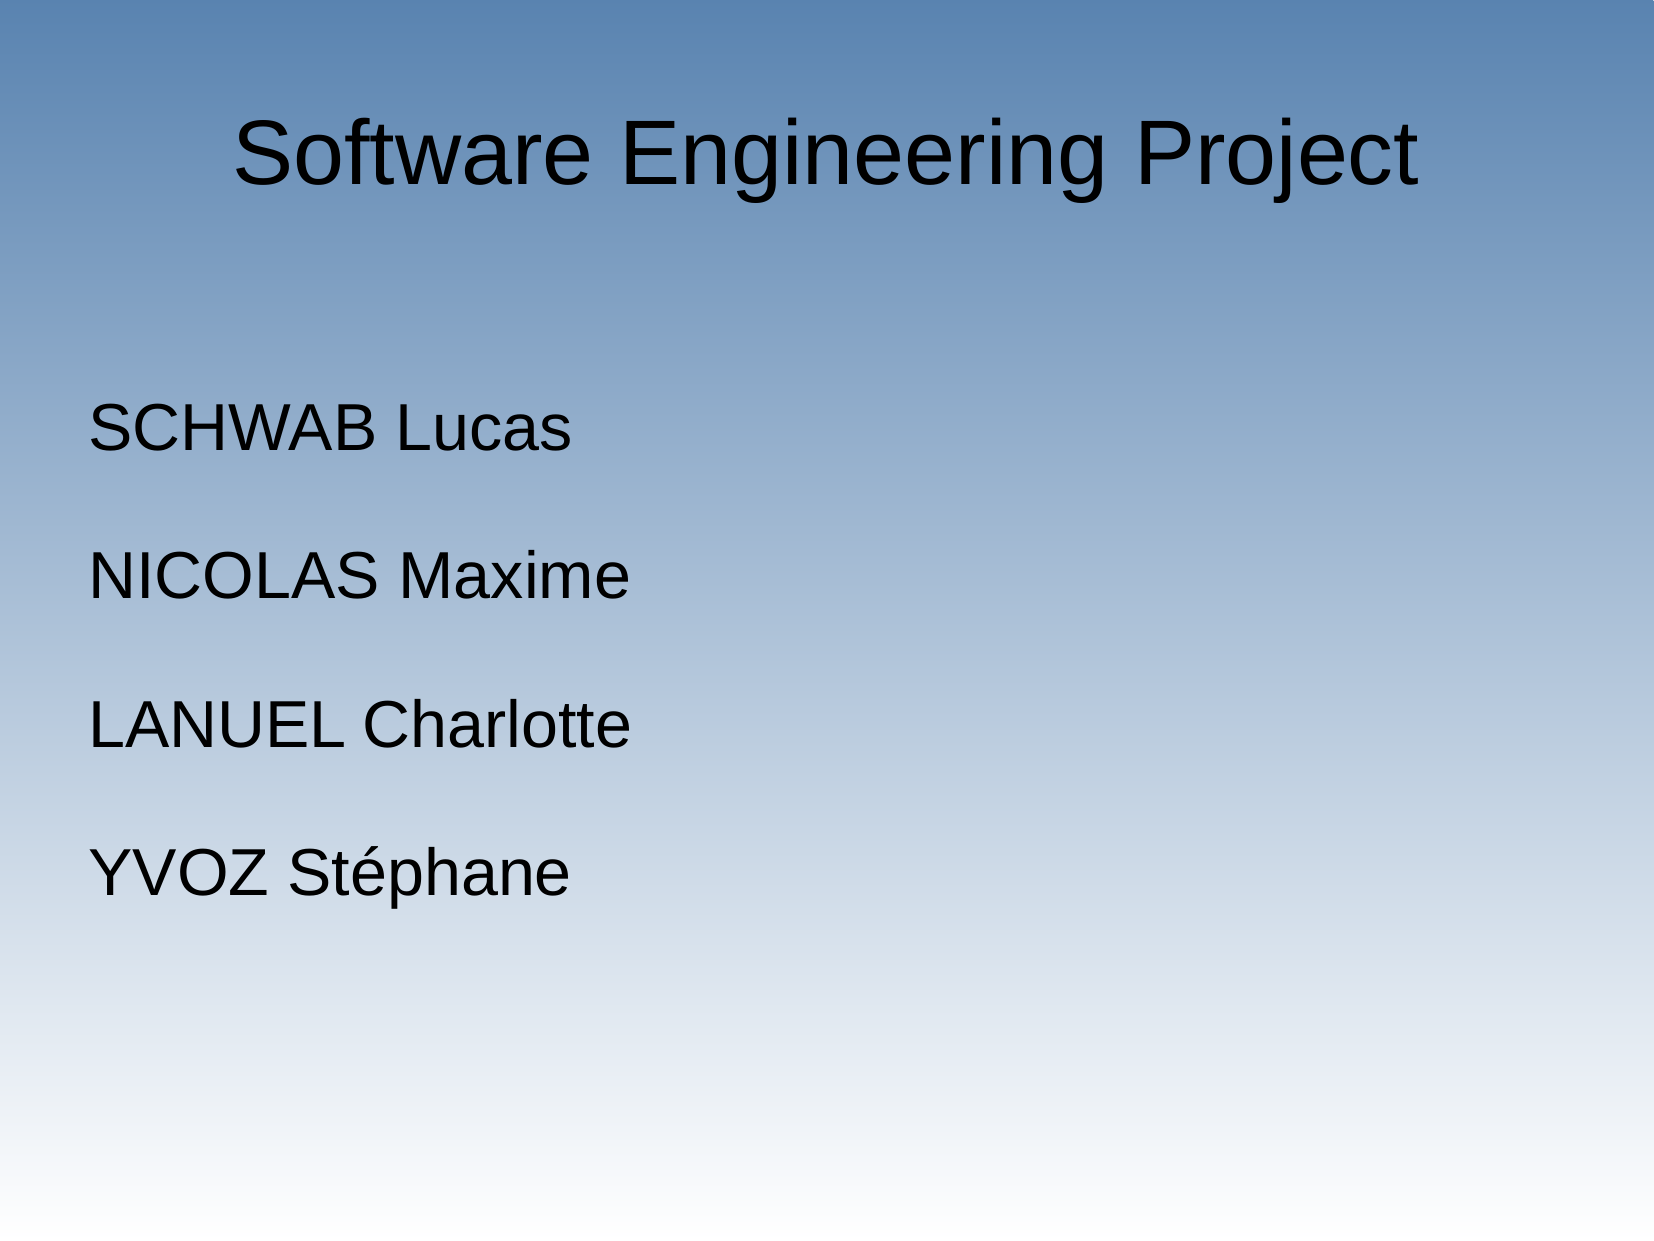

# Software Engineering Project
SCHWAB Lucas
NICOLAS Maxime
LANUEL Charlotte
YVOZ Stéphane